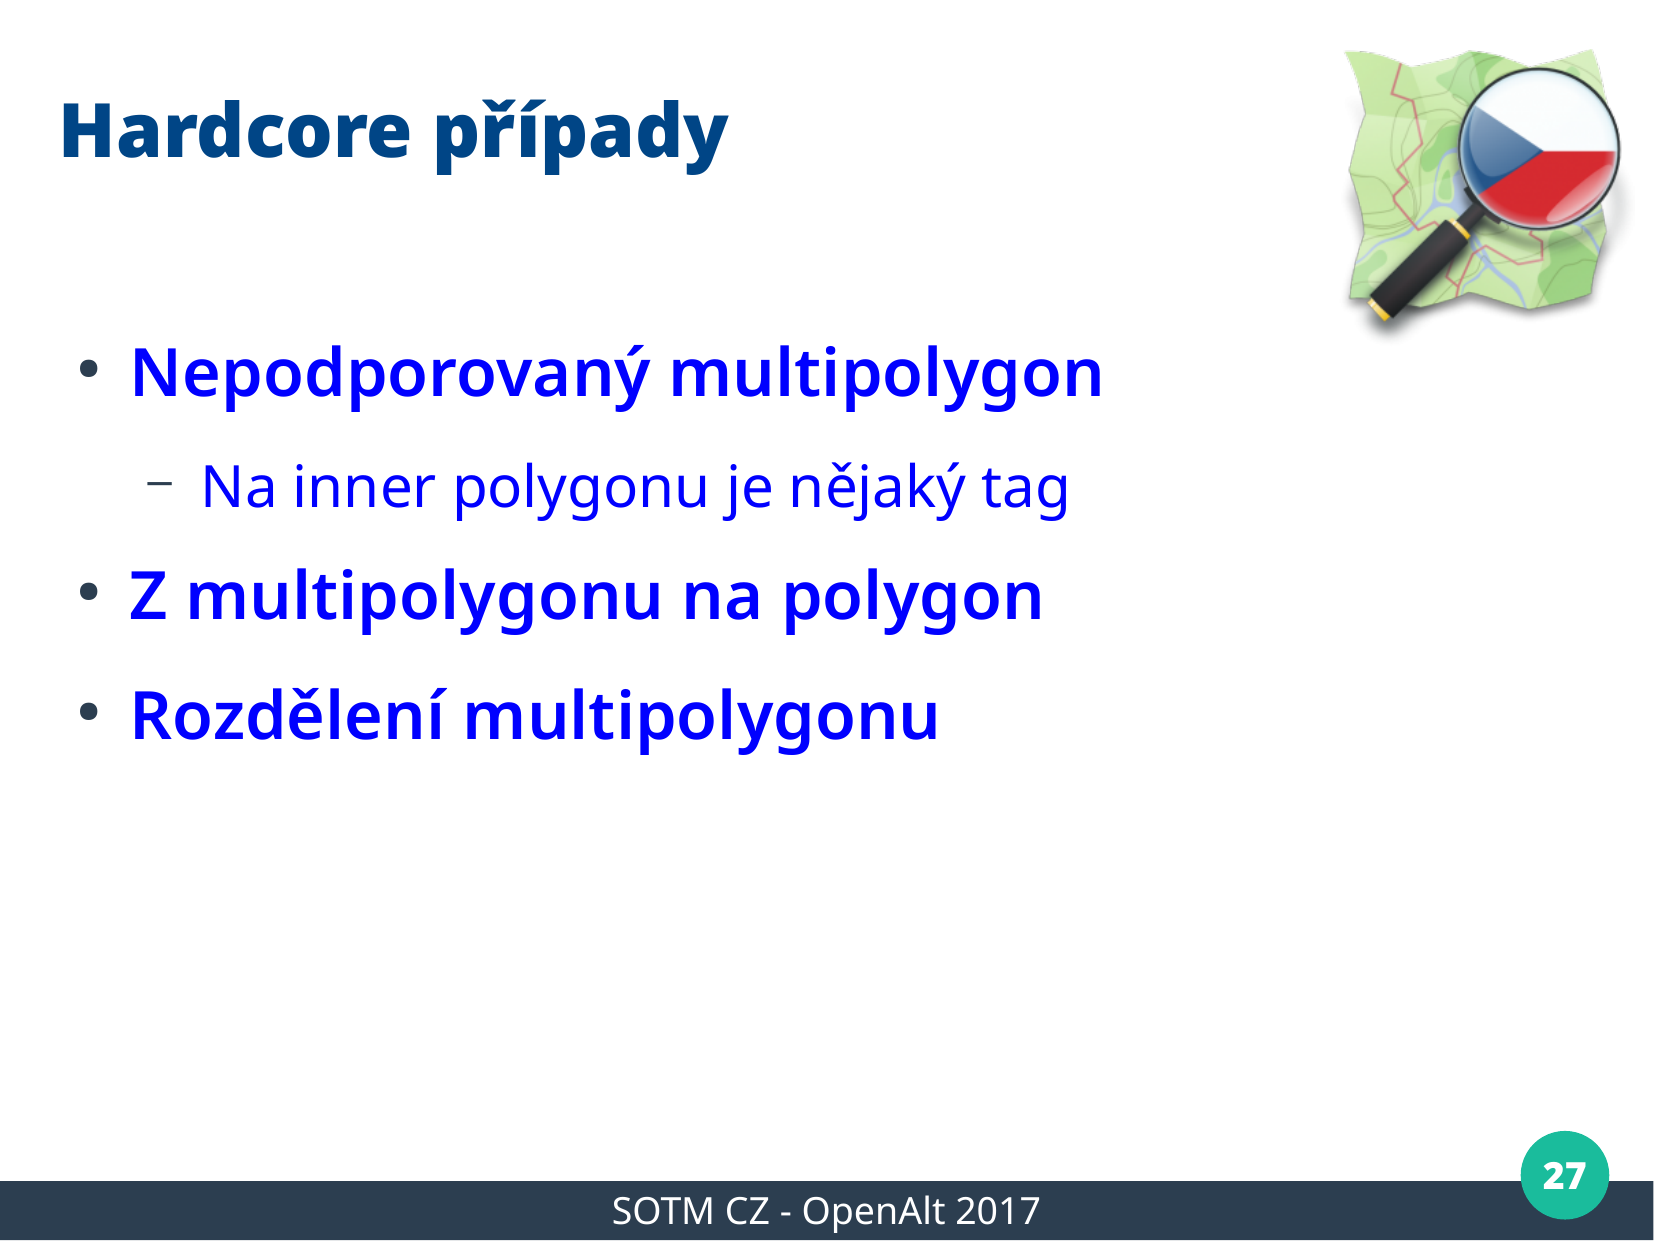

# Hardcore případy
Nepodporovaný multipolygon
Na inner polygonu je nějaký tag
Z multipolygonu na polygon
Rozdělení multipolygonu
27
SOTM CZ - OpenAlt 2017